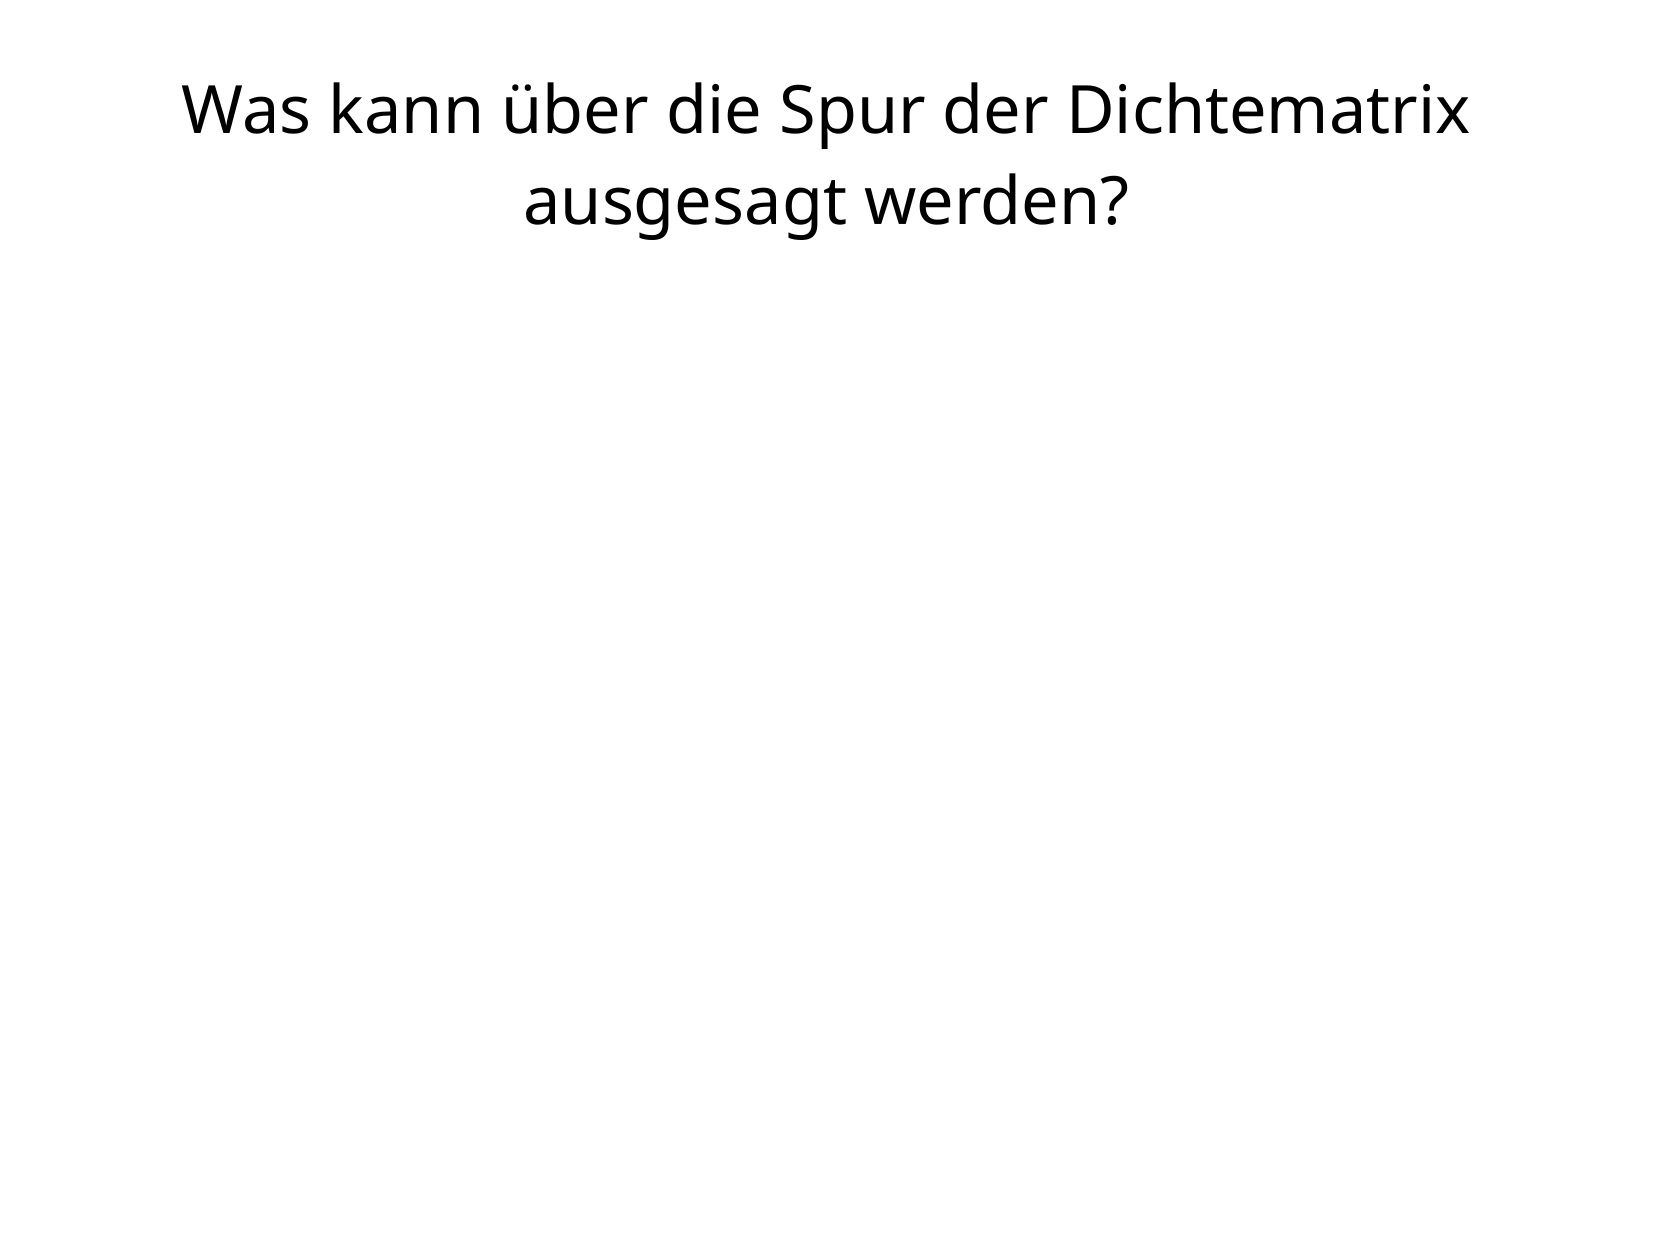

# Was kann über die Spur der Dichtematrix ausgesagt werden?